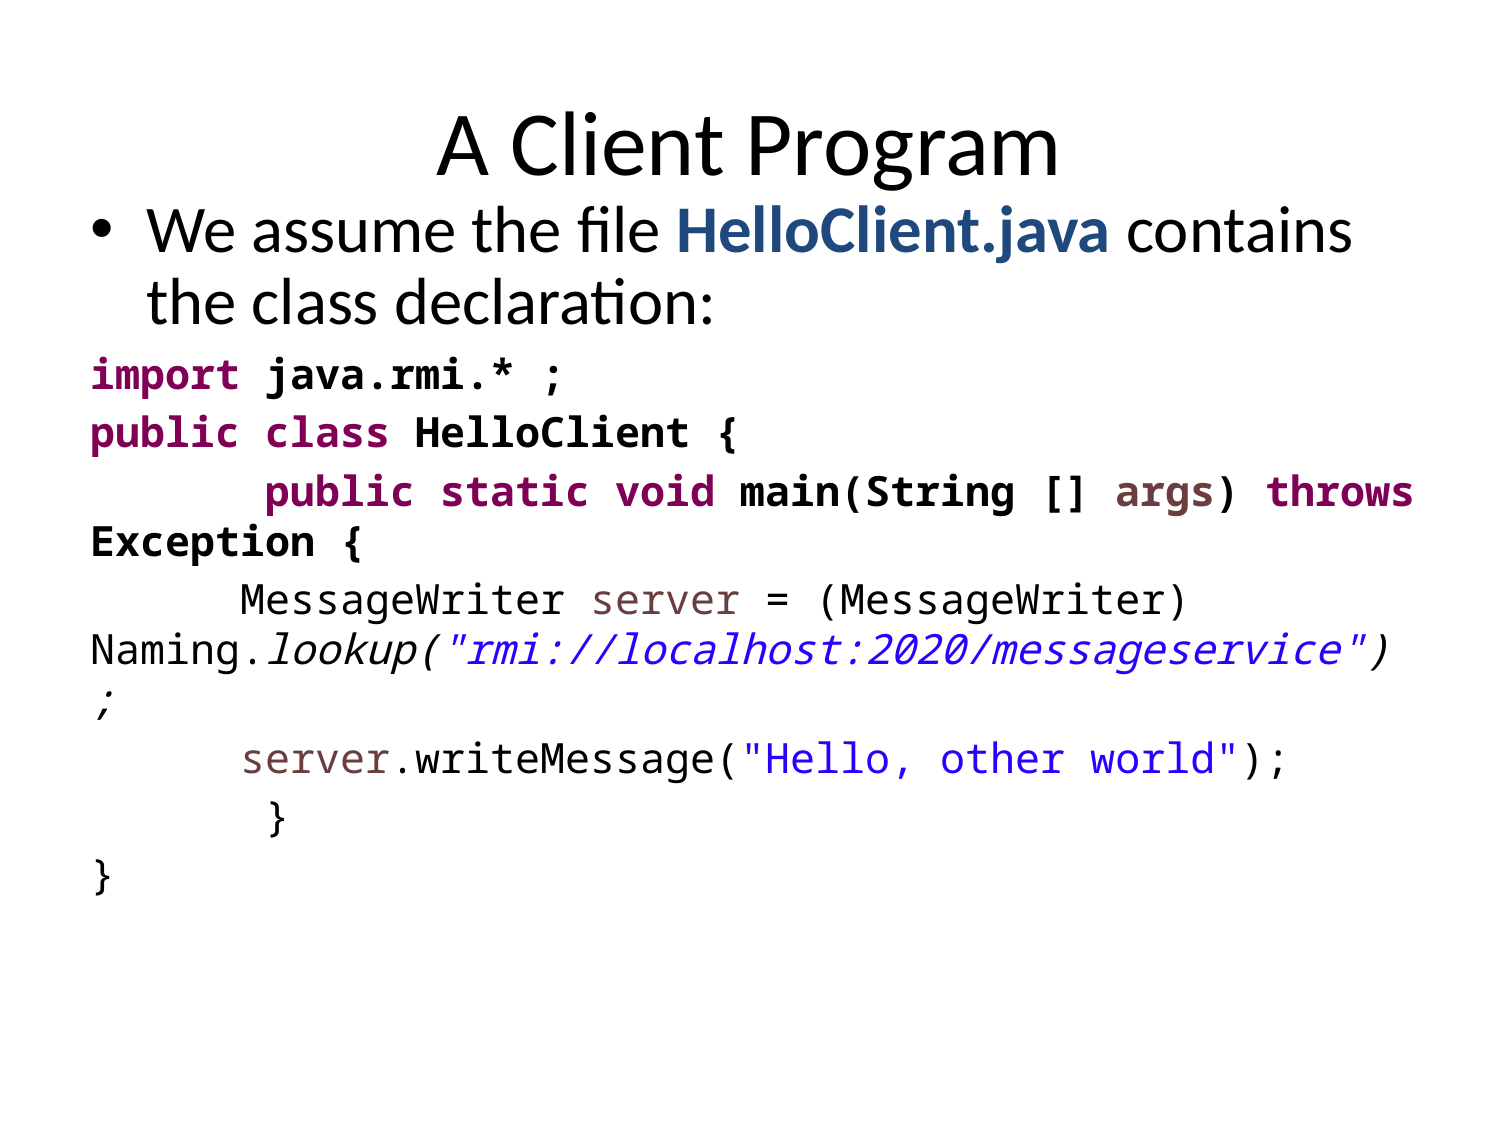

# A Client Program
We assume the file HelloClient.java contains the class declaration:
import java.rmi.* ;
public class HelloClient {
 public static void main(String [] args) throws Exception {
 MessageWriter server = (MessageWriter) Naming.lookup("rmi://localhost:2020/messageservice") ;
 server.writeMessage("Hello, other world");
 }
}